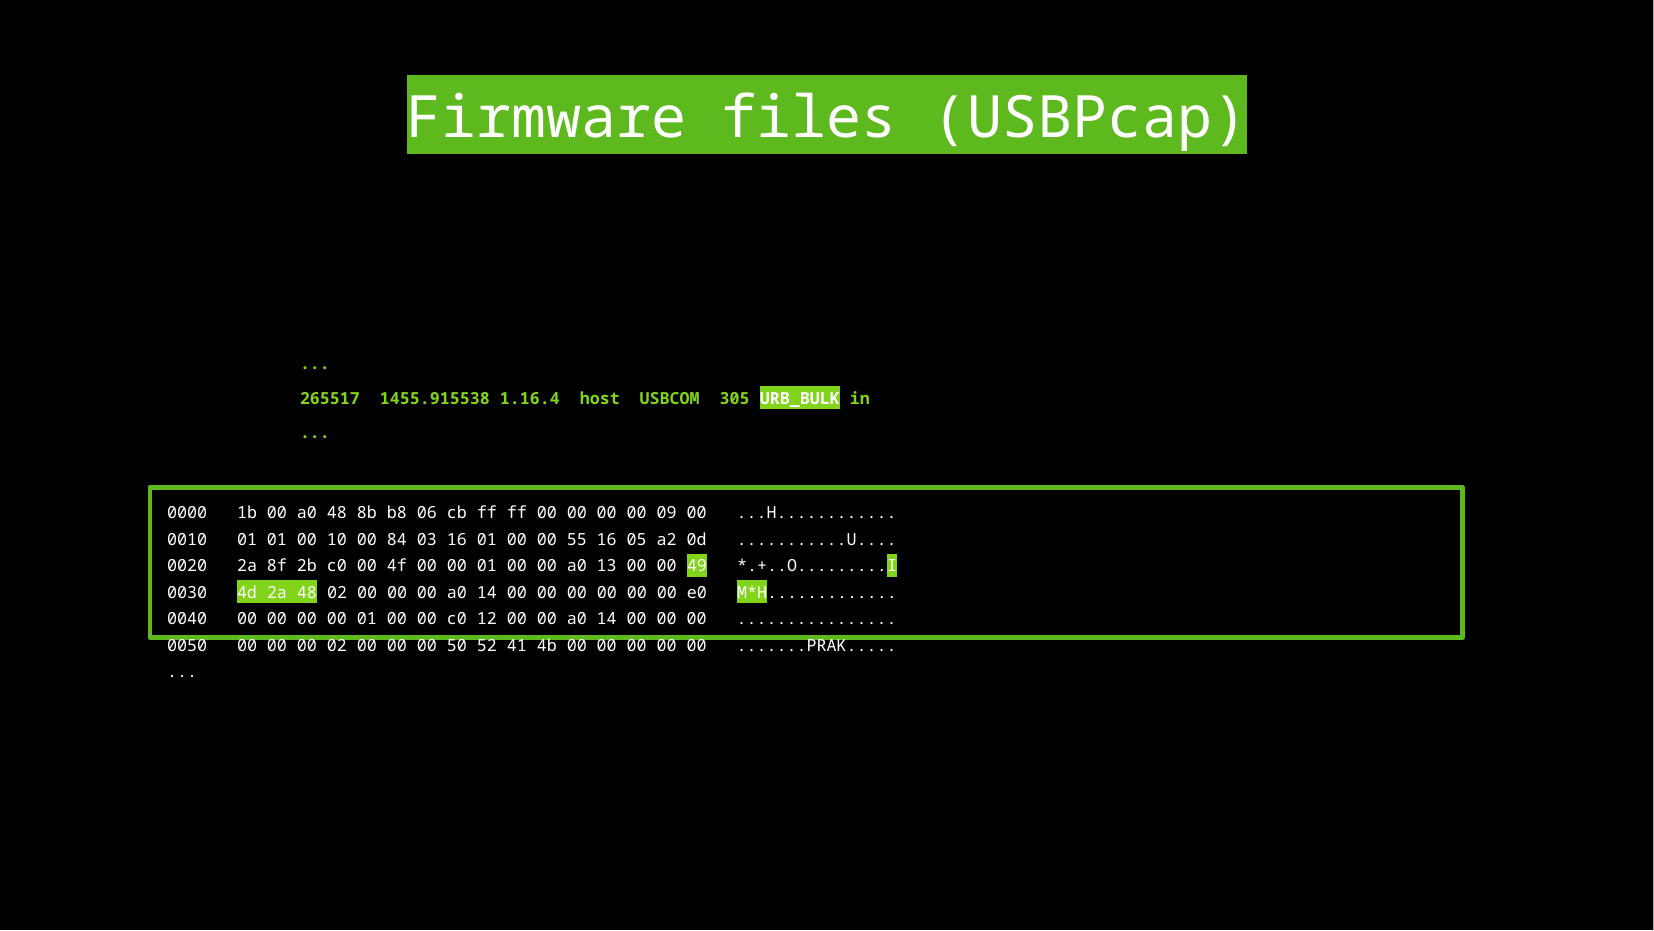

# Firmware files (USBPcap)
...
265517 1455.915538 1.16.4 host USBCOM 305 URB_BULK in
...
0000 1b 00 a0 48 8b b8 06 cb ff ff 00 00 00 00 09 00 ...H............
0010 01 01 00 10 00 84 03 16 01 00 00 55 16 05 a2 0d ...........U....
0020 2a 8f 2b c0 00 4f 00 00 01 00 00 a0 13 00 00 49 *.+..O.........I
0030 4d 2a 48 02 00 00 00 a0 14 00 00 00 00 00 00 e0 M*H.............
0040 00 00 00 00 01 00 00 c0 12 00 00 a0 14 00 00 00 ................
0050 00 00 00 02 00 00 00 50 52 41 4b 00 00 00 00 00 .......PRAK.....
...